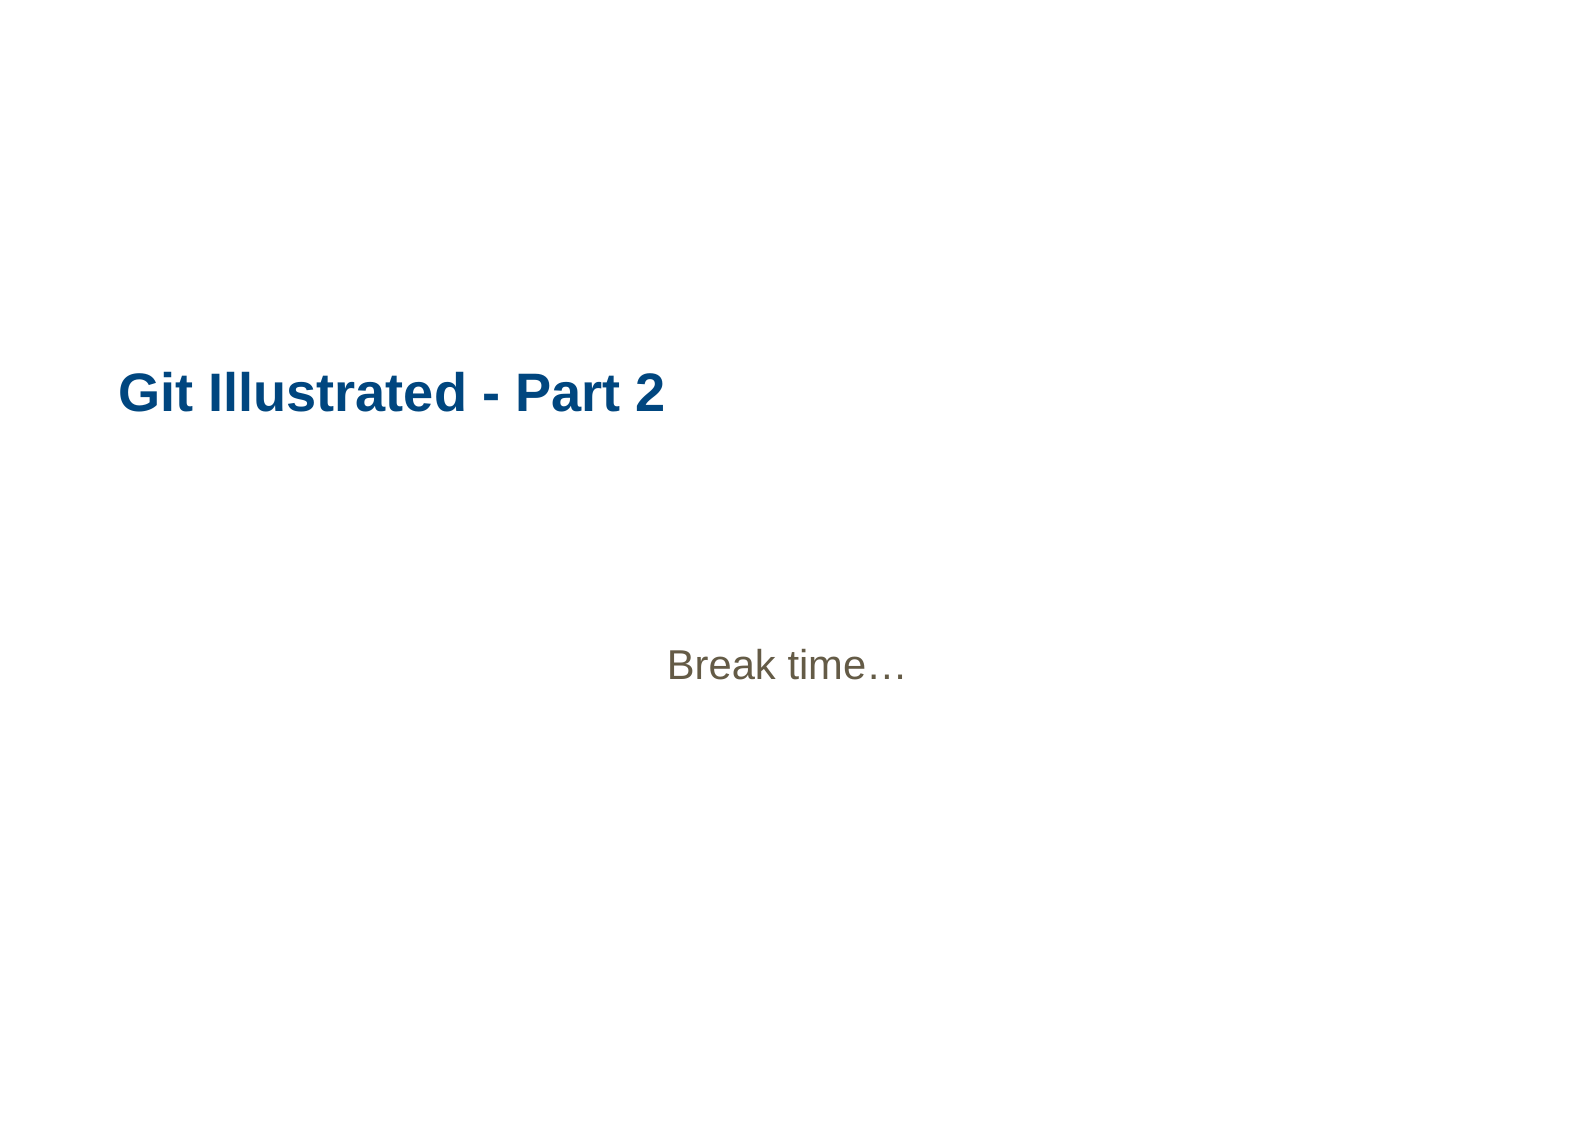

# Git Illustrated - Part 2
Break time…